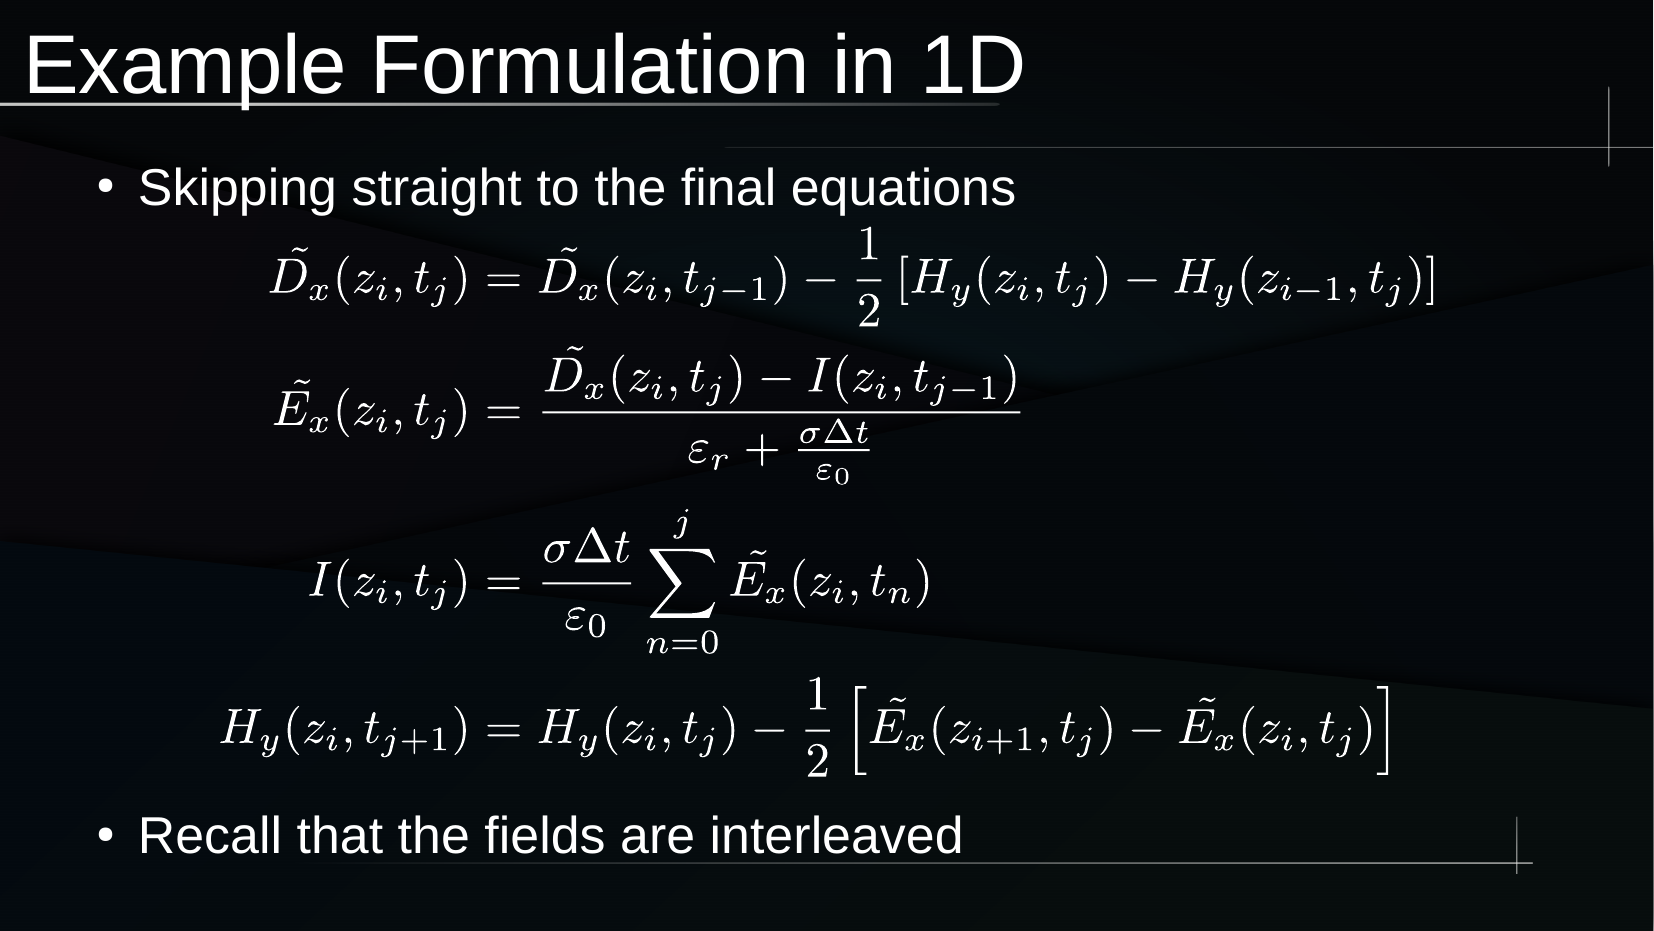

# Example Formulation in 1D
Skipping straight to the final equations
Recall that the fields are interleaved